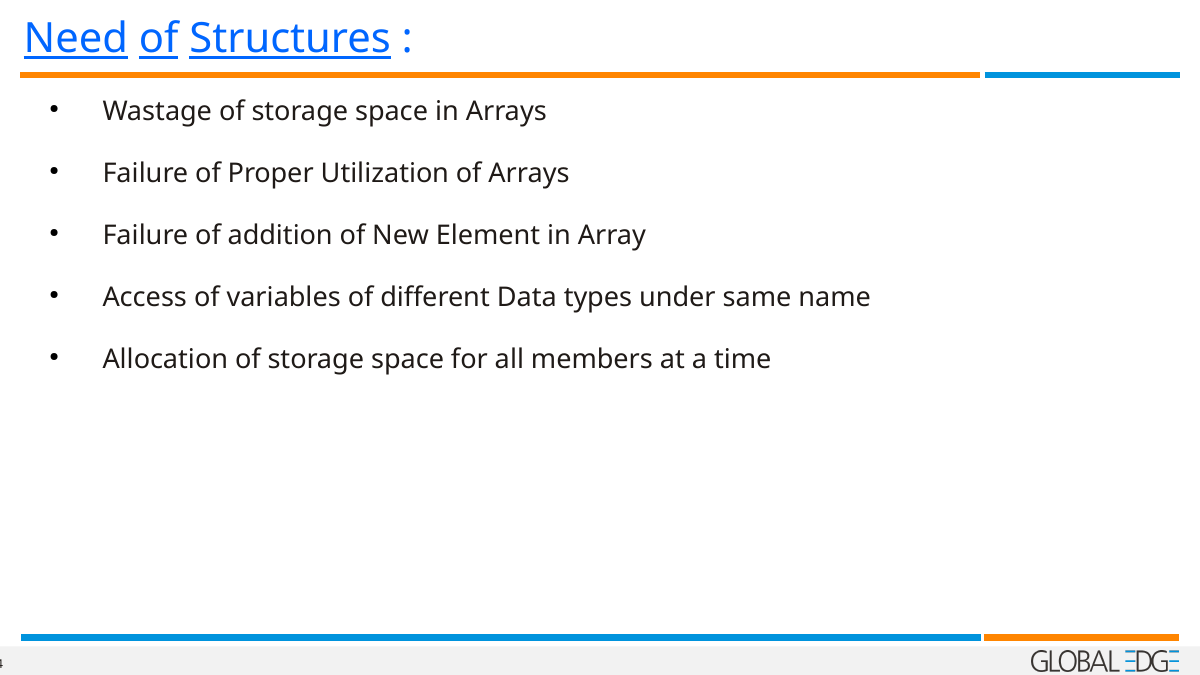

# Need of Structures :
Wastage of storage space in Arrays
Failure of Proper Utilization of Arrays
Failure of addition of New Element in Array
Access of variables of different Data types under same name
Allocation of storage space for all members at a time